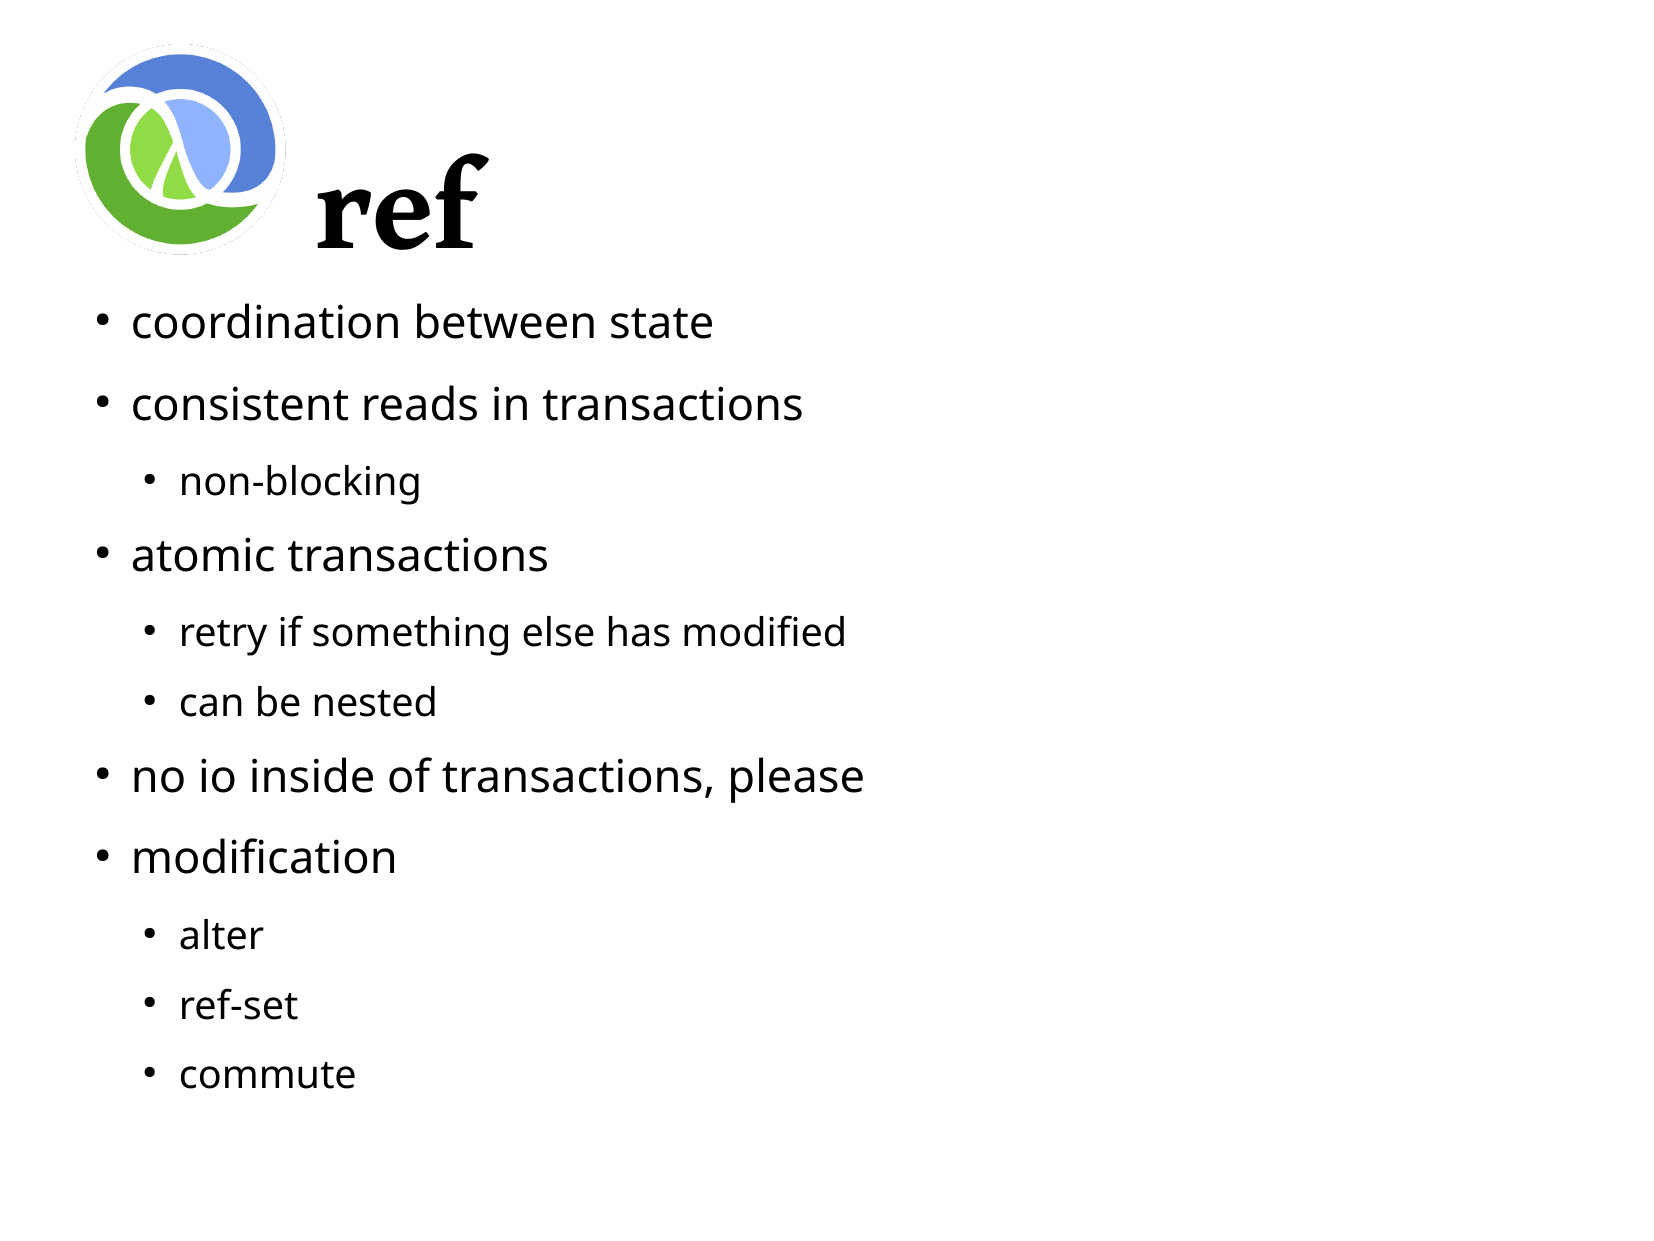

# ref
coordination between state
consistent reads in transactions
non-blocking
atomic transactions
retry if something else has modified
can be nested
no io inside of transactions, please
modification
alter
ref-set
commute